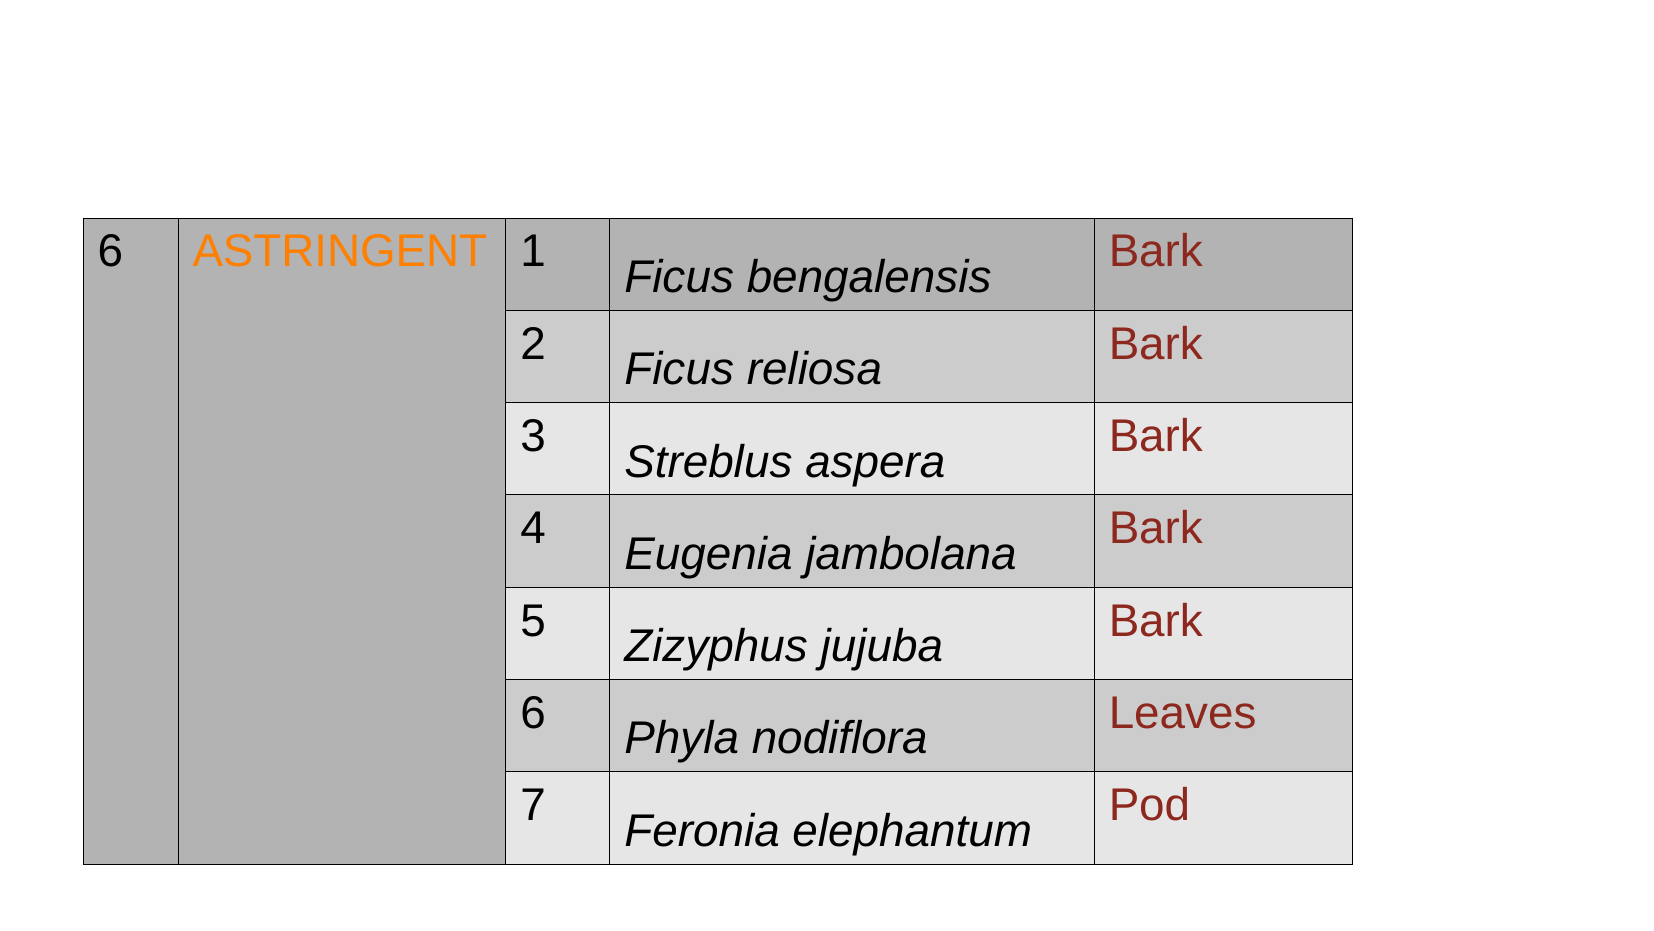

#
| 6 | ASTRINGENT | 1 | Ficus bengalensis | Bark |
| --- | --- | --- | --- | --- |
| | | 2 | Ficus reliosa | Bark |
| | | 3 | Streblus aspera | Bark |
| | | 4 | Eugenia jambolana | Bark |
| | | 5 | Zizyphus jujuba | Bark |
| | | 6 | Phyla nodiflora | Leaves |
| | | 7 | Feronia elephantum | Pod |